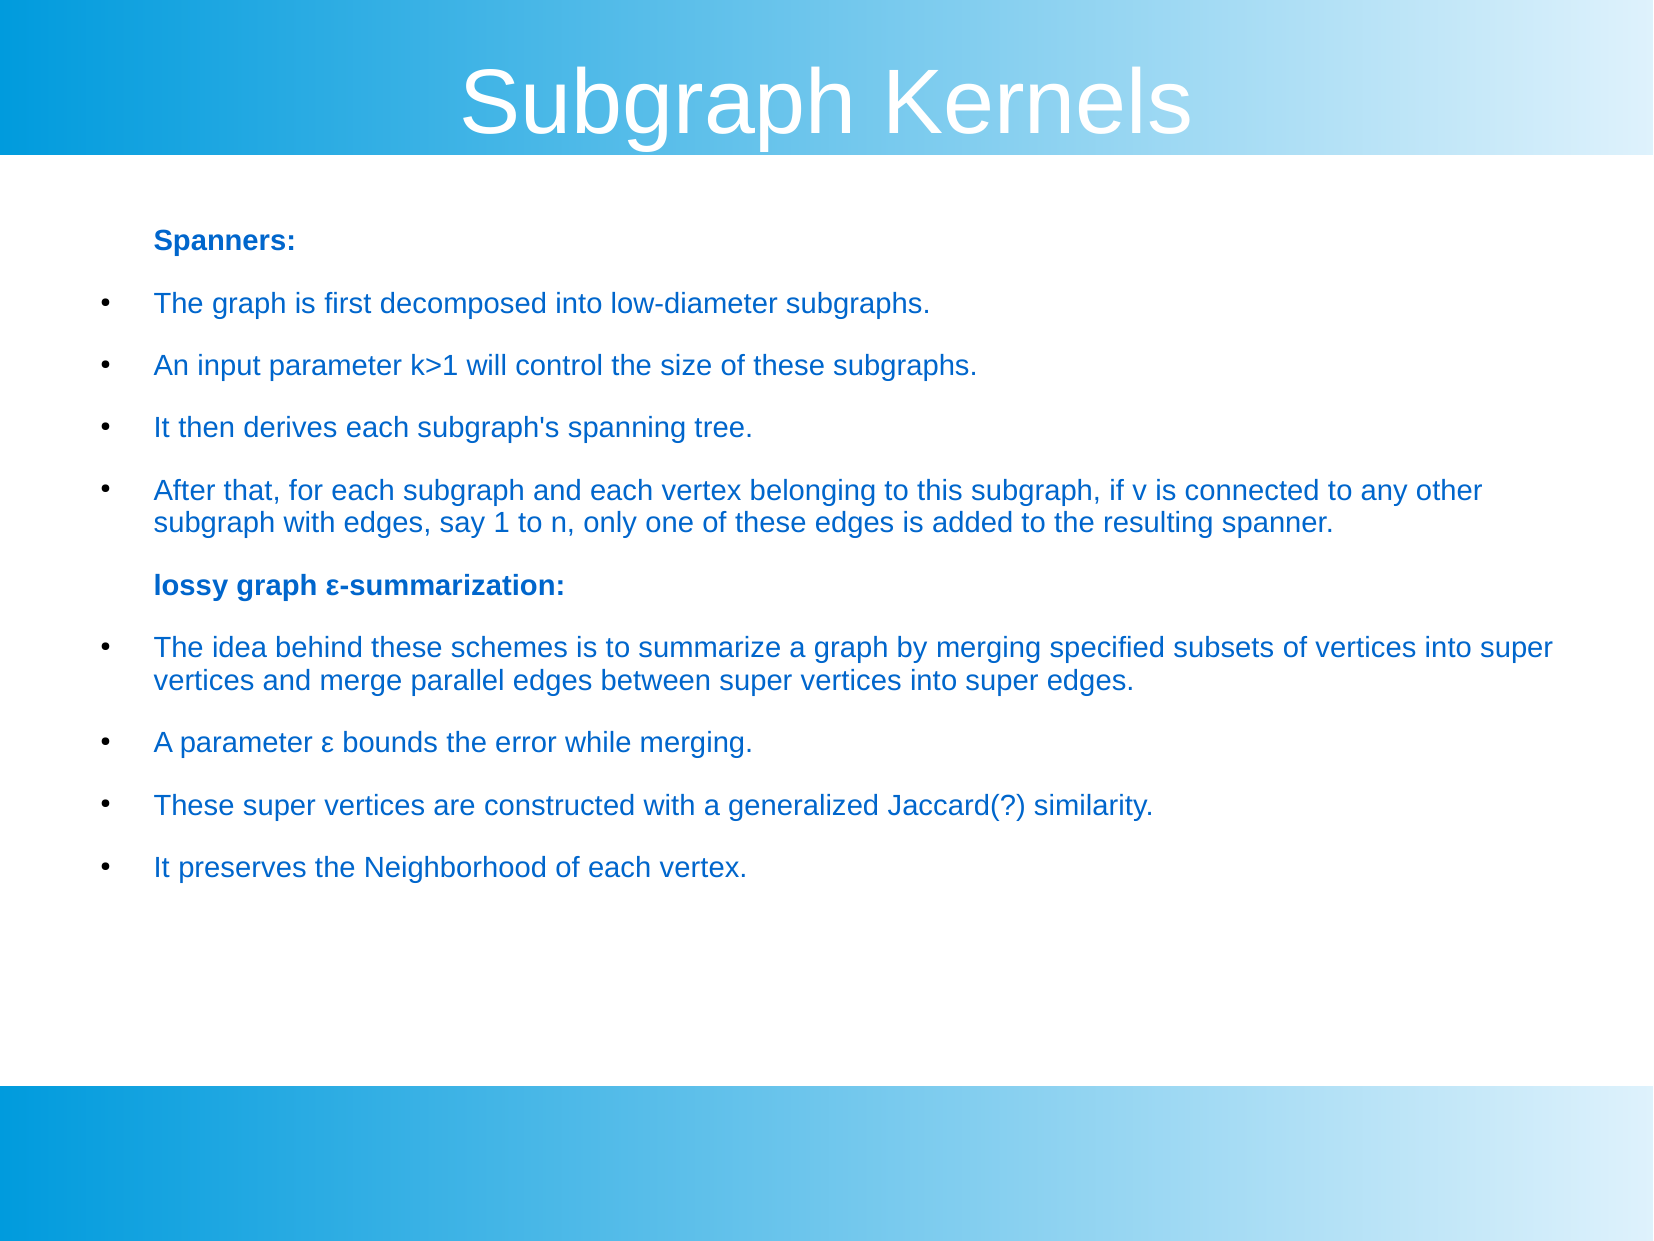

# Subgraph Kernels
Spanners:
The graph is first decomposed into low-diameter subgraphs.
An input parameter k>1 will control the size of these subgraphs.
It then derives each subgraph's spanning tree.
After that, for each subgraph and each vertex belonging to this subgraph, if v is connected to any other subgraph with edges, say 1 to n, only one of these edges is added to the resulting spanner.
lossy graph ε-summarization:
The idea behind these schemes is to summarize a graph by merging specified subsets of vertices into super vertices and merge parallel edges between super vertices into super edges.
A parameter ε bounds the error while merging.
These super vertices are constructed with a generalized Jaccard(?) similarity.
It preserves the Neighborhood of each vertex.